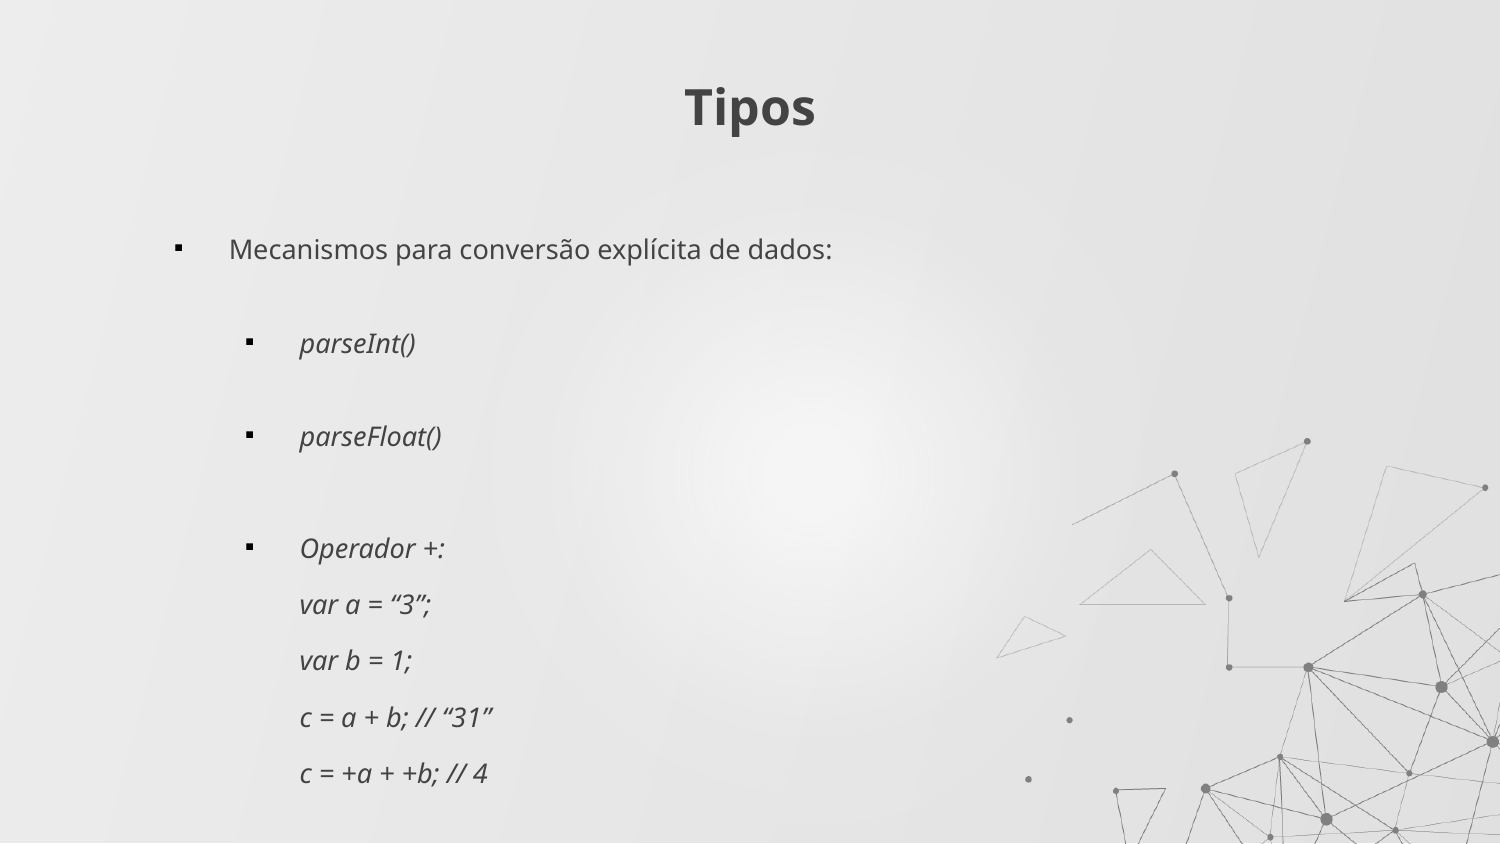

Tipos
# Mecanismos para conversão explícita de dados:
parseInt()
parseFloat()
Operador +:
var a = “3”;
var b = 1;
c = a + b; // “31”
c = +a + +b; // 4